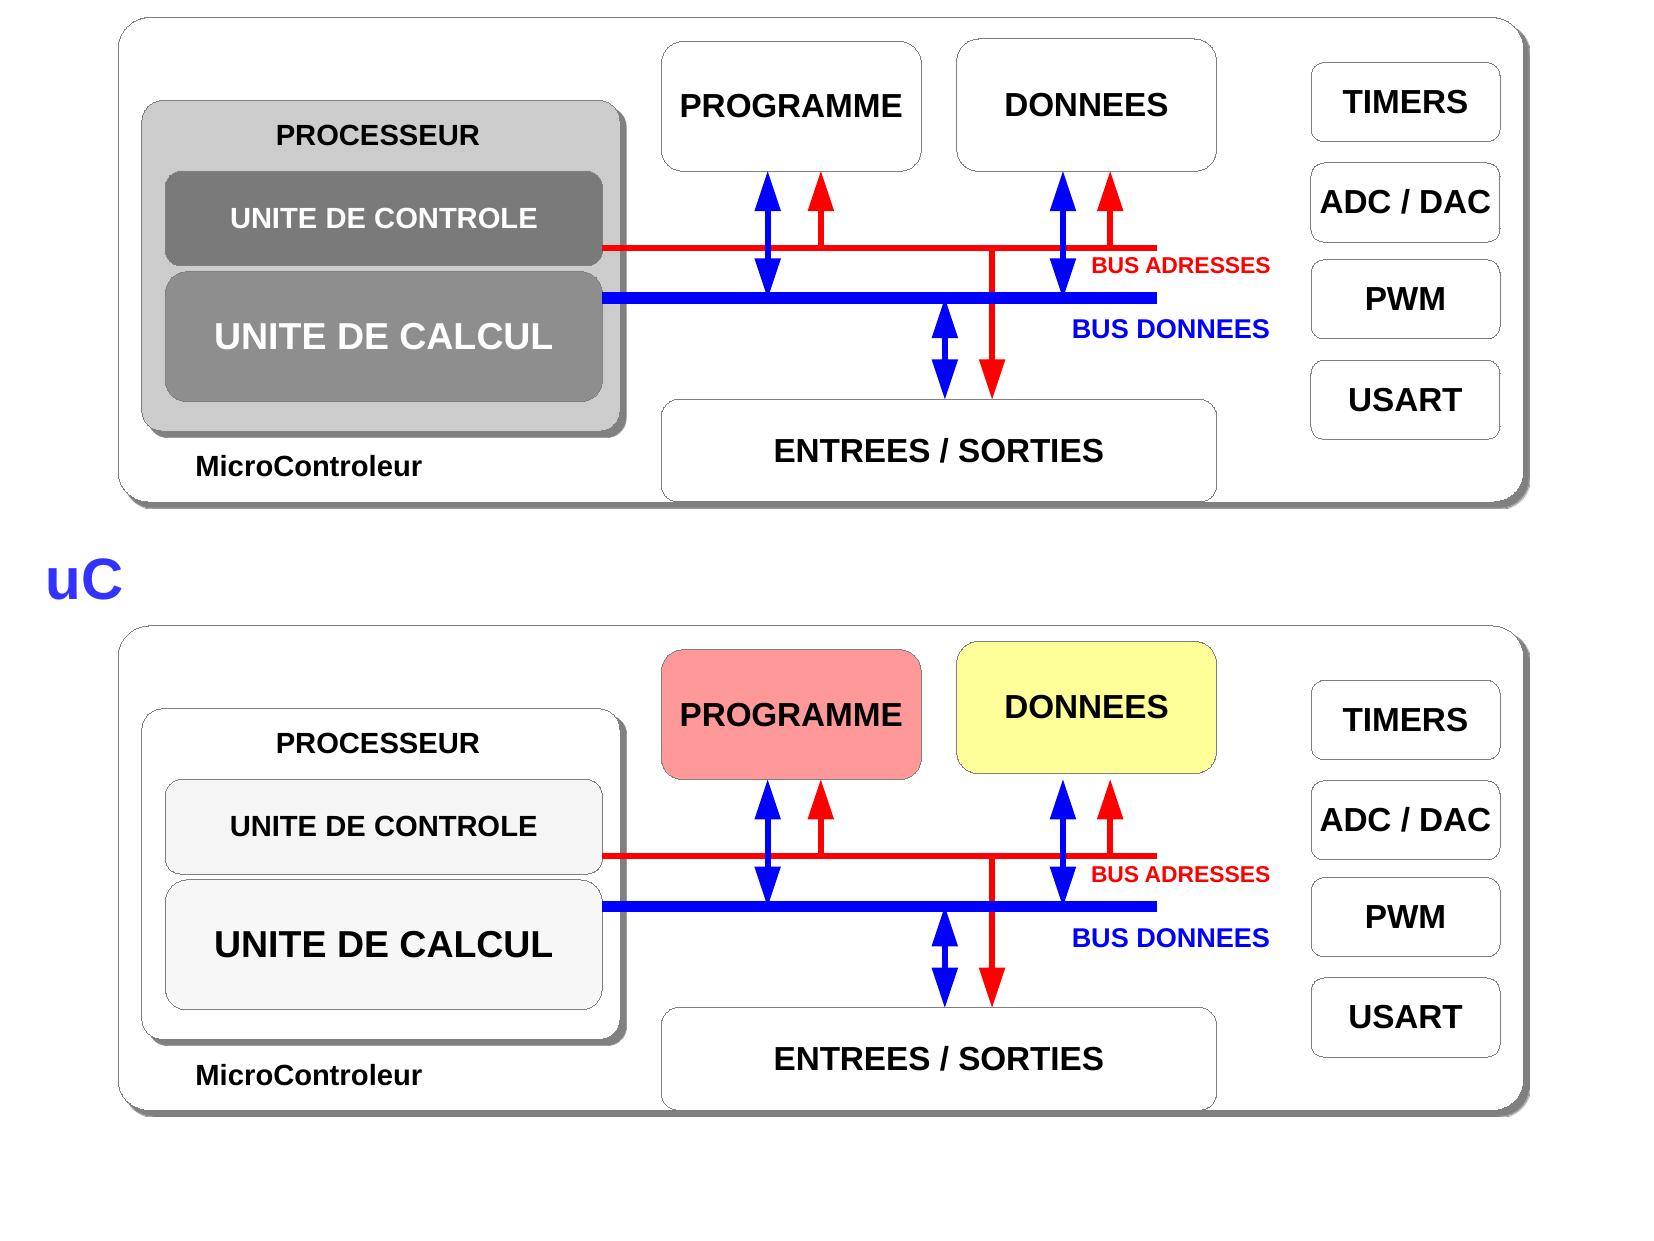

DONNEES
PROGRAMME
TIMERS
PROCESSEUR
ADC / DAC
UNITE DE CONTROLE
BUS ADRESSES
PWM
UNITE DE CALCUL
BUS DONNEES
USART
ENTREES / SORTIES
MicroControleur
uC
DONNEES
PROGRAMME
TIMERS
PROCESSEUR
UNITE DE CONTROLE
ADC / DAC
BUS ADRESSES
PWM
UNITE DE CALCUL
BUS DONNEES
USART
ENTREES / SORTIES
MicroControleur